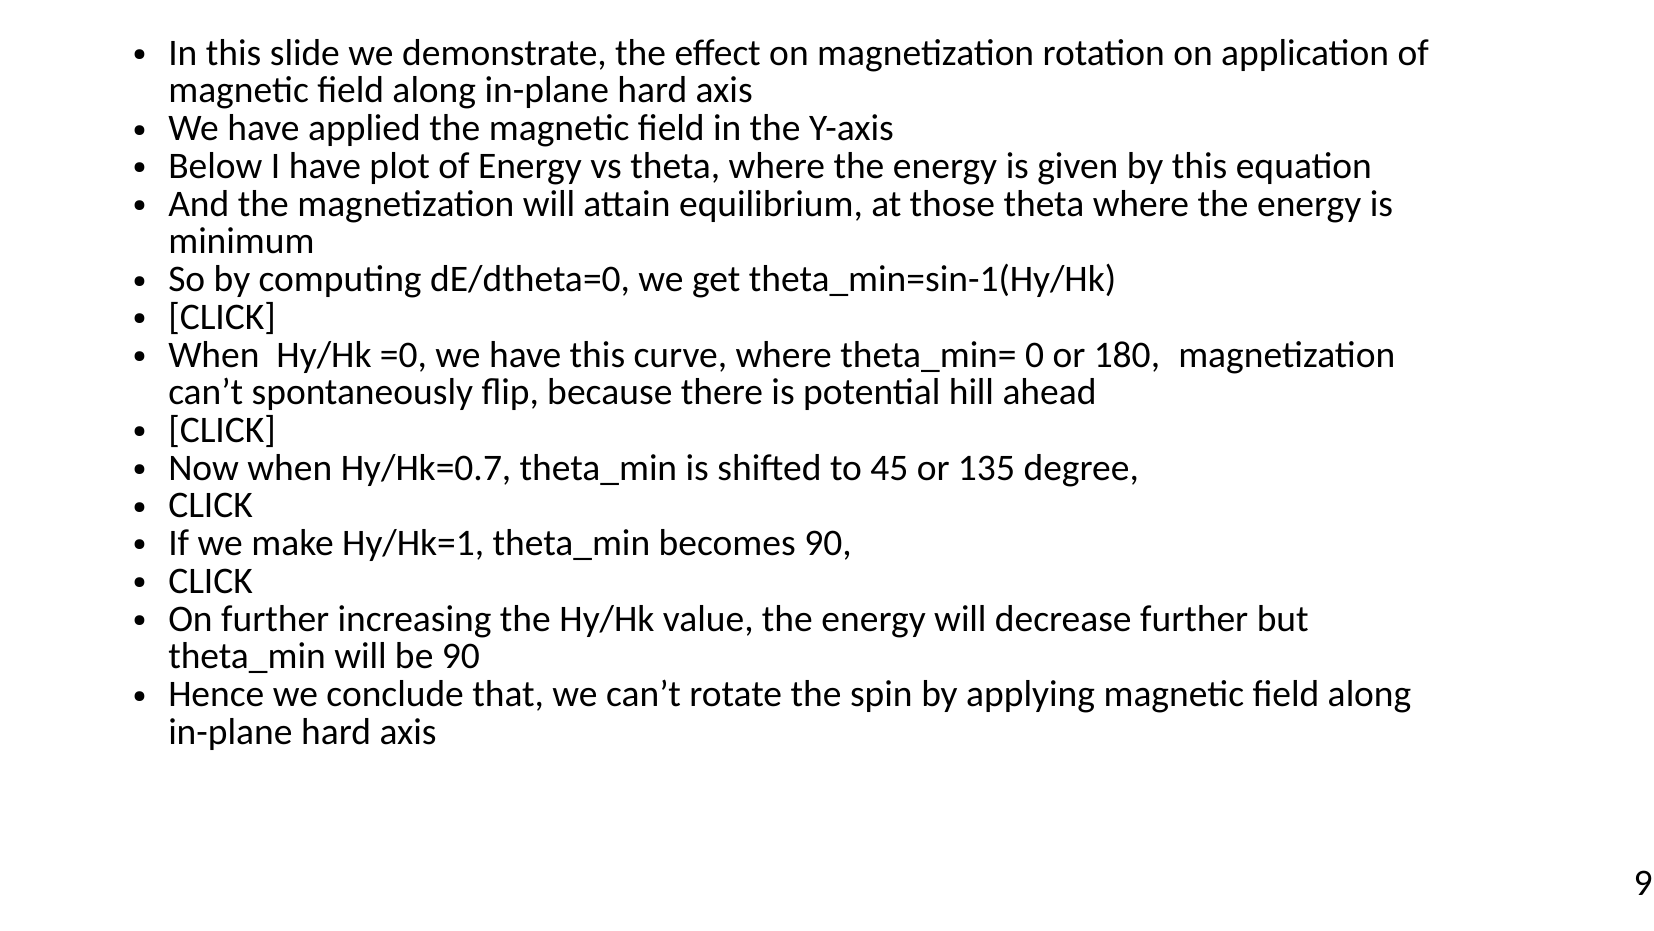

In this slide we demonstrate, the effect on magnetization rotation on application of magnetic field along in-plane hard axis
We have applied the magnetic field in the Y-axis
Below I have plot of Energy vs theta, where the energy is given by this equation
And the magnetization will attain equilibrium, at those theta where the energy is minimum
So by computing dE/dtheta=0, we get theta_min=sin-1(Hy/Hk)
[CLICK]
When Hy/Hk =0, we have this curve, where theta_min= 0 or 180, magnetization can’t spontaneously flip, because there is potential hill ahead
[CLICK]
Now when Hy/Hk=0.7, theta_min is shifted to 45 or 135 degree,
CLICK
If we make Hy/Hk=1, theta_min becomes 90,
CLICK
On further increasing the Hy/Hk value, the energy will decrease further but theta_min will be 90
Hence we conclude that, we can’t rotate the spin by applying magnetic field along in-plane hard axis